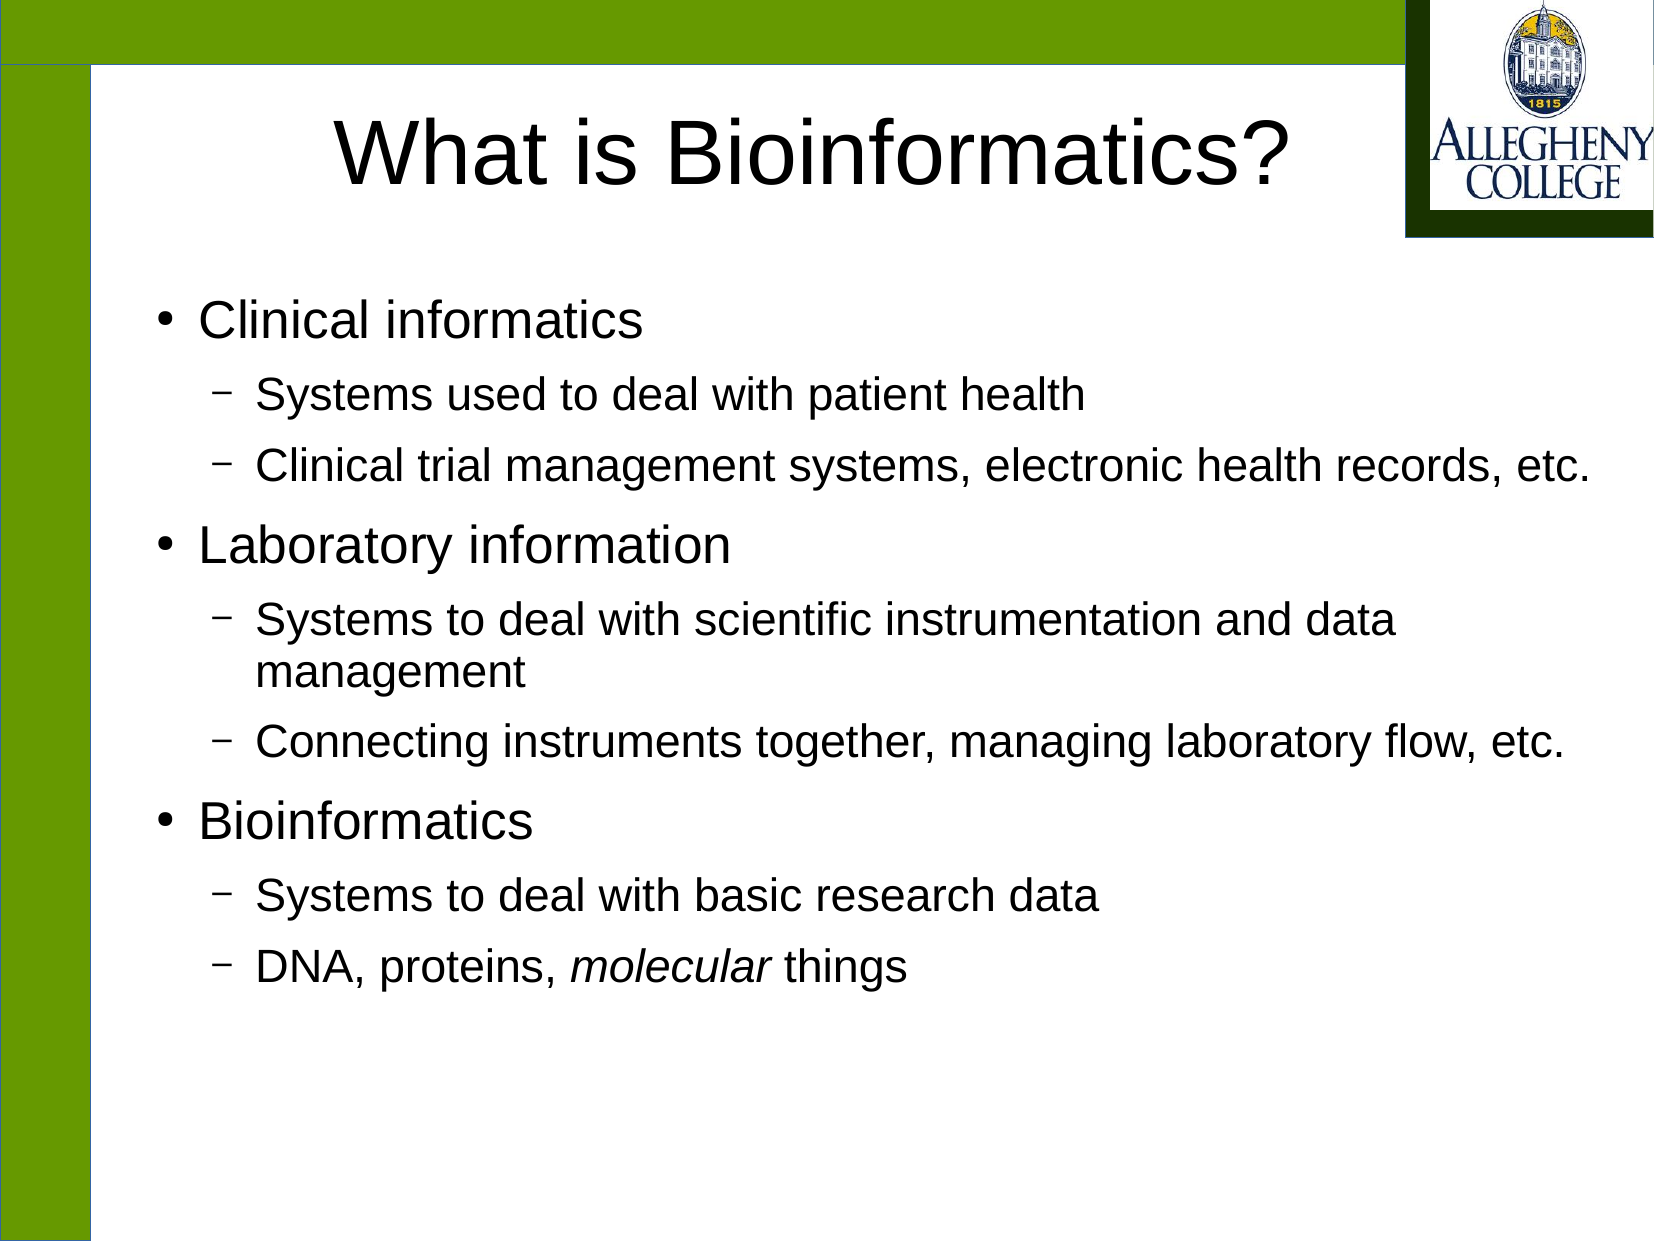

# What is Bioinformatics?
Clinical informatics
Systems used to deal with patient health
Clinical trial management systems, electronic health records, etc.
Laboratory information
Systems to deal with scientific instrumentation and data management
Connecting instruments together, managing laboratory flow, etc.
Bioinformatics
Systems to deal with basic research data
DNA, proteins, molecular things